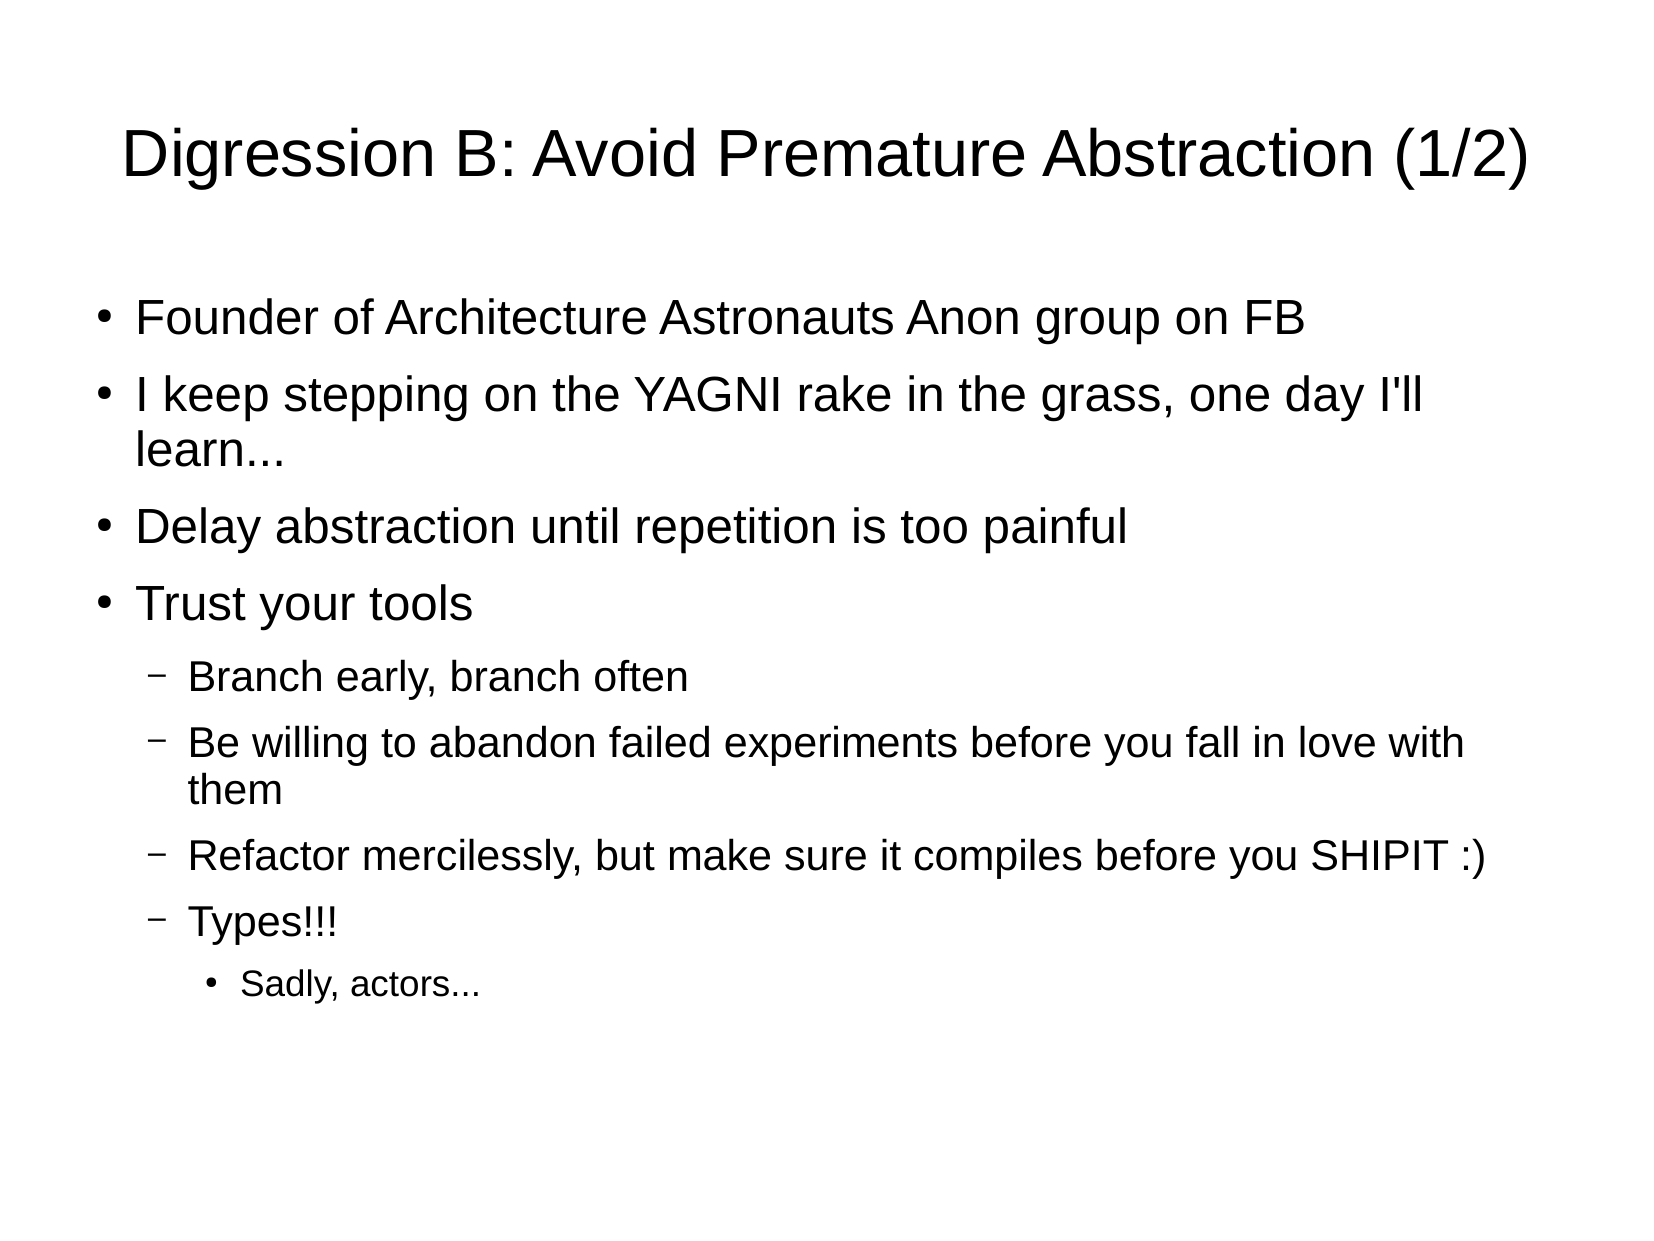

# Digression B: Avoid Premature Abstraction (1/2)
Founder of Architecture Astronauts Anon group on FB
I keep stepping on the YAGNI rake in the grass, one day I'll learn...
Delay abstraction until repetition is too painful
Trust your tools
Branch early, branch often
Be willing to abandon failed experiments before you fall in love with them
Refactor mercilessly, but make sure it compiles before you SHIPIT :)
Types!!!
Sadly, actors...